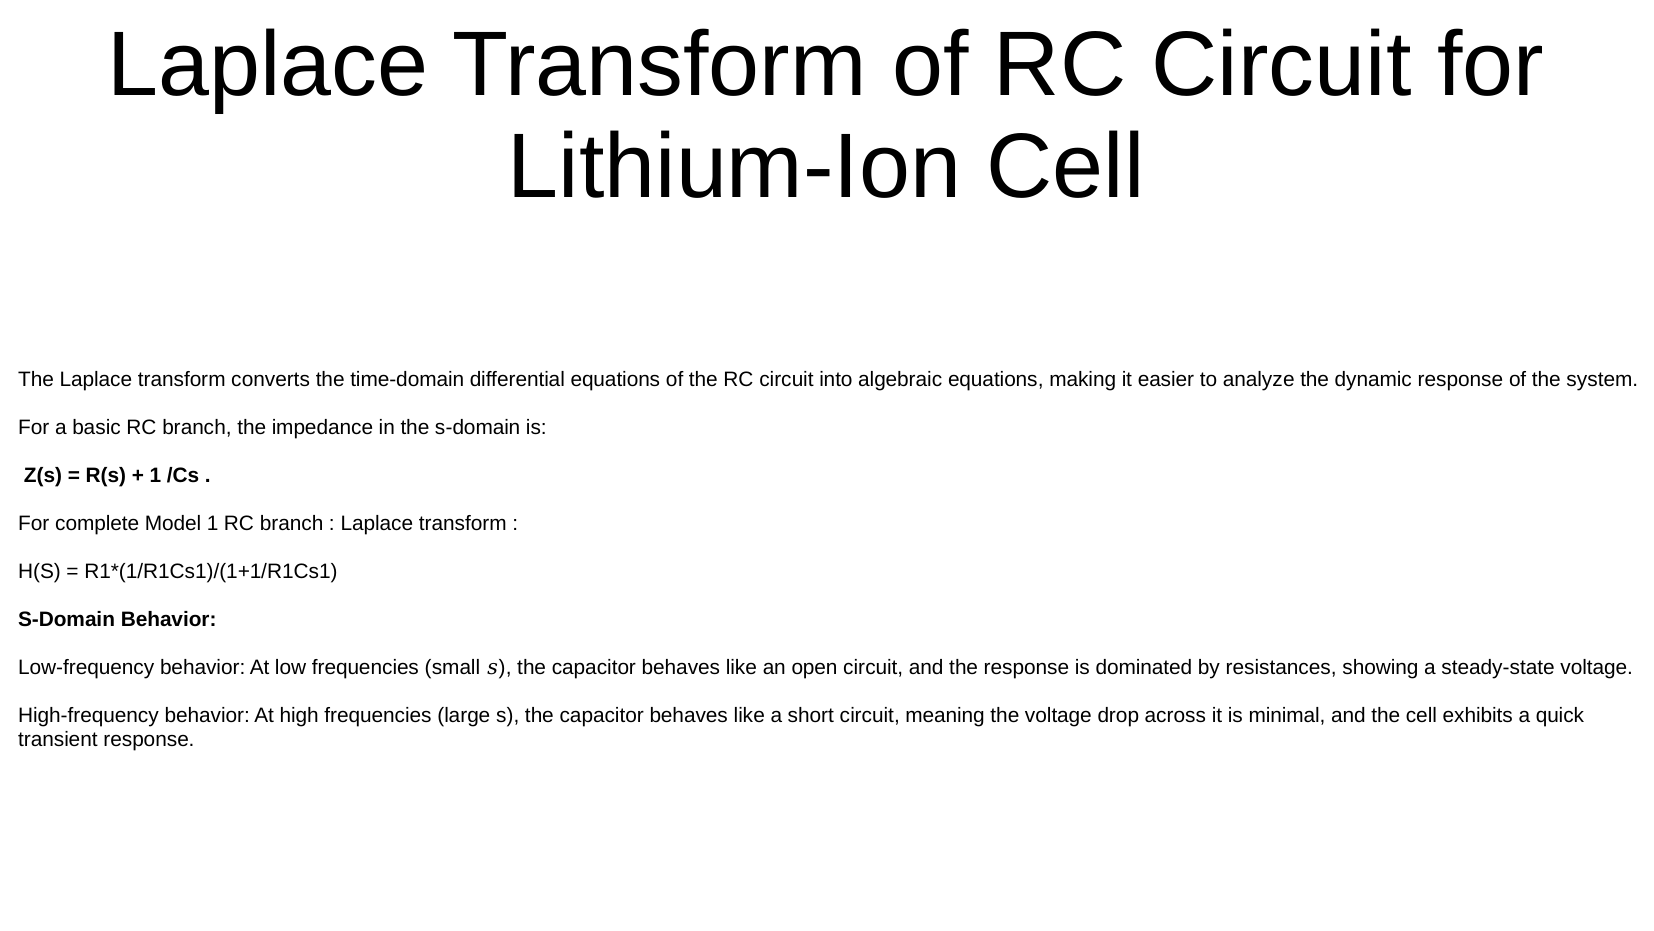

# Laplace Transform of RC Circuit for Lithium-Ion Cell
The Laplace transform converts the time-domain differential equations of the RC circuit into algebraic equations, making it easier to analyze the dynamic response of the system.
For a basic RC branch, the impedance in the s-domain is:
 Z(s) = R(s) + 1 /Cs .
For complete Model 1 RC branch : Laplace transform :
H(S) = R1*(1/R1Cs1)/(1+1/R1Cs1)
S-Domain Behavior:
Low-frequency behavior: At low frequencies (small 𝑠), the capacitor behaves like an open circuit, and the response is dominated by resistances, showing a steady-state voltage.
High-frequency behavior: At high frequencies (large s), the capacitor behaves like a short circuit, meaning the voltage drop across it is minimal, and the cell exhibits a quick transient response.